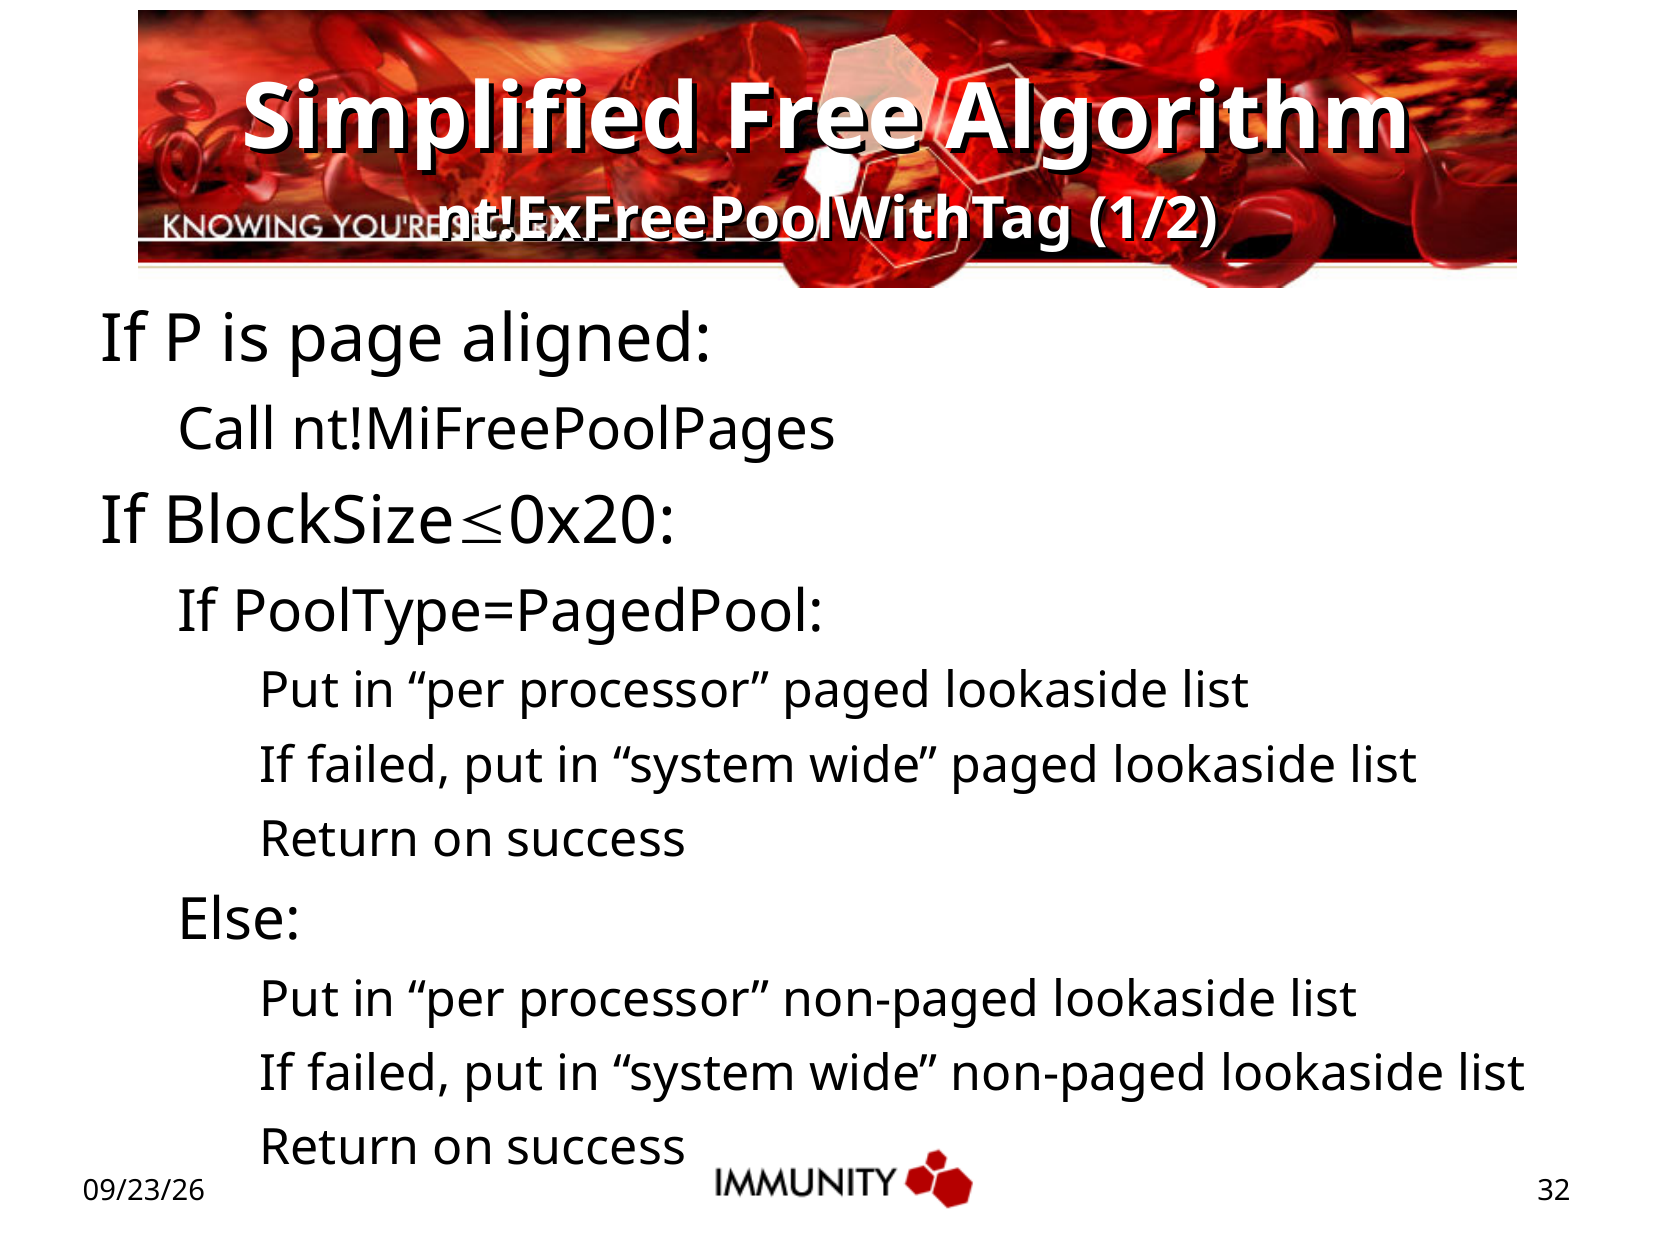

# Simplified Free Algorithm nt!ExFreePoolWithTag (1/2)
If P is page aligned:
Call nt!MiFreePoolPages
If BlockSize0x20:
If PoolType=PagedPool:
Put in “per processor” paged lookaside list
If failed, put in “system wide” paged lookaside list
Return on success
Else:
Put in “per processor” non-paged lookaside list
If failed, put in “system wide” non-paged lookaside list
Return on success
32